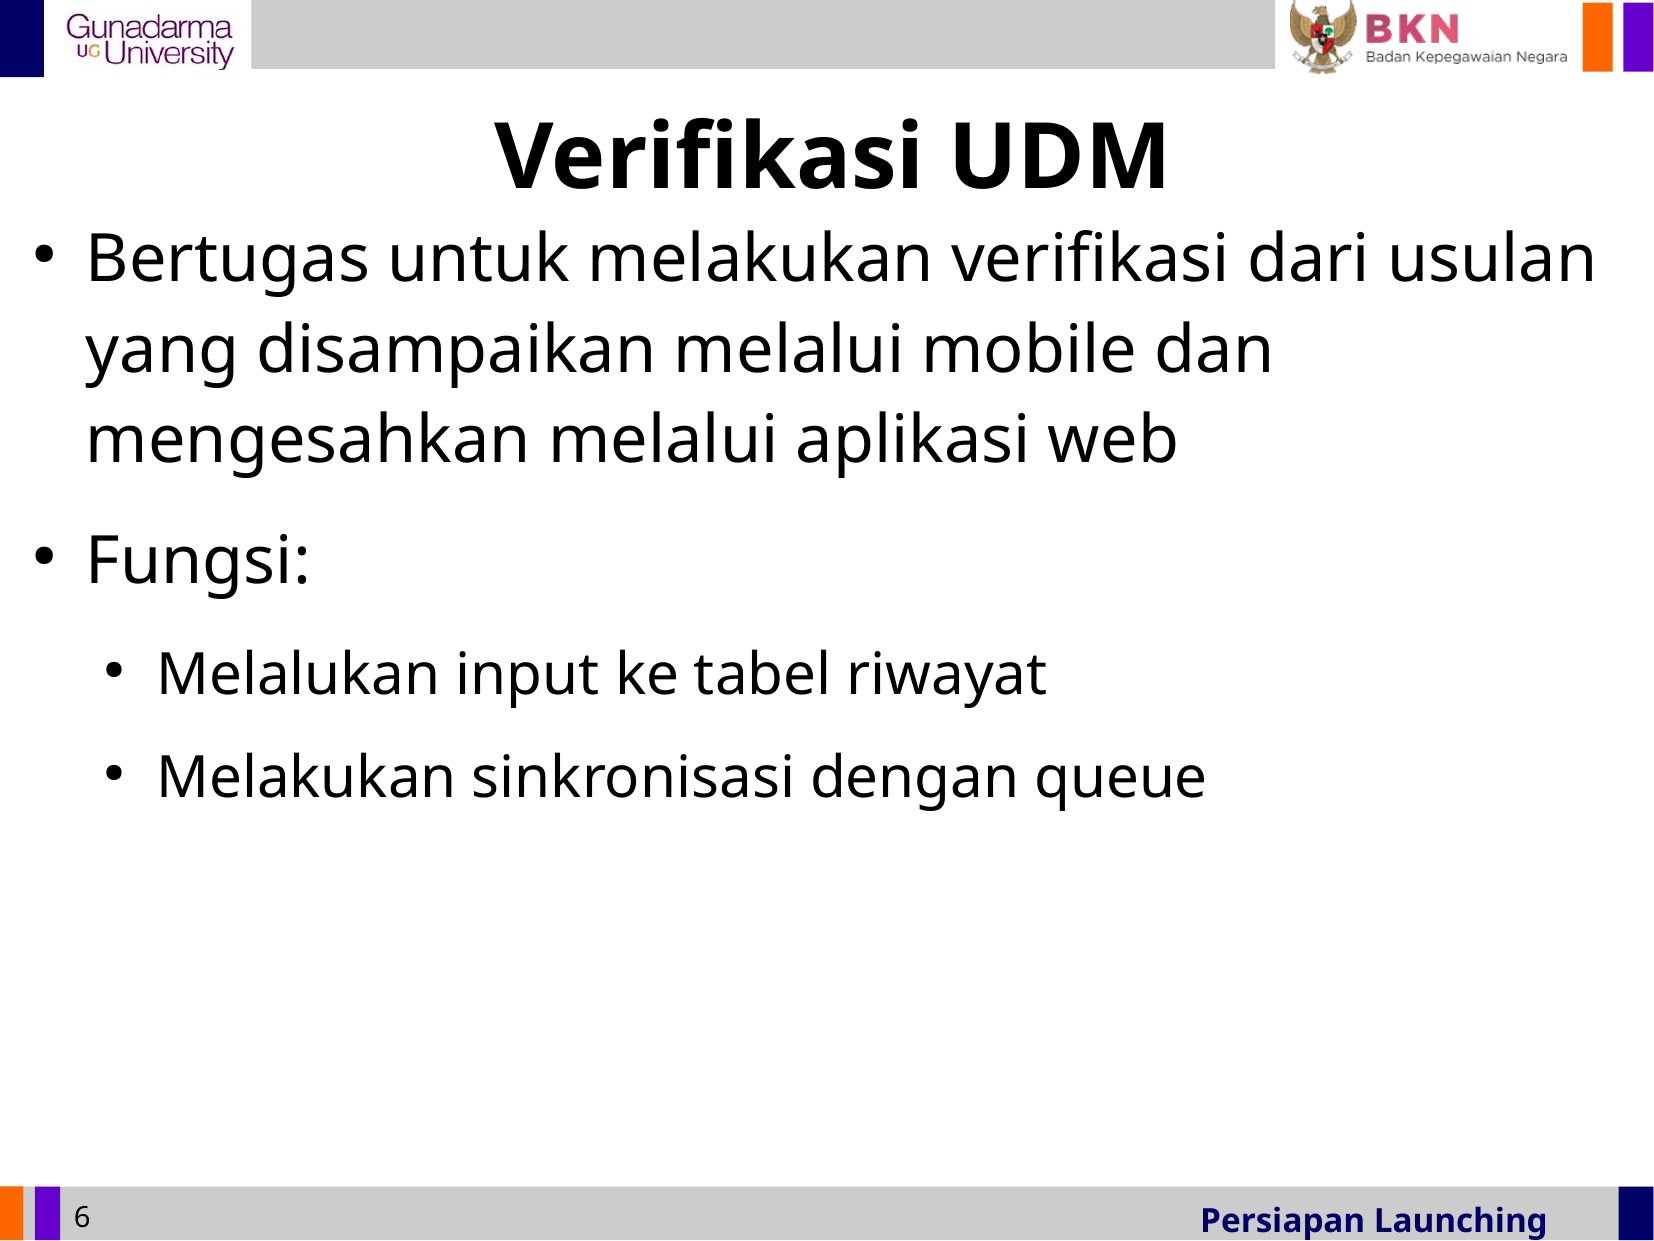

# Verifikasi UDM
Bertugas untuk melakukan verifikasi dari usulan yang disampaikan melalui mobile dan mengesahkan melalui aplikasi web
Fungsi:
Melalukan input ke tabel riwayat
Melakukan sinkronisasi dengan queue